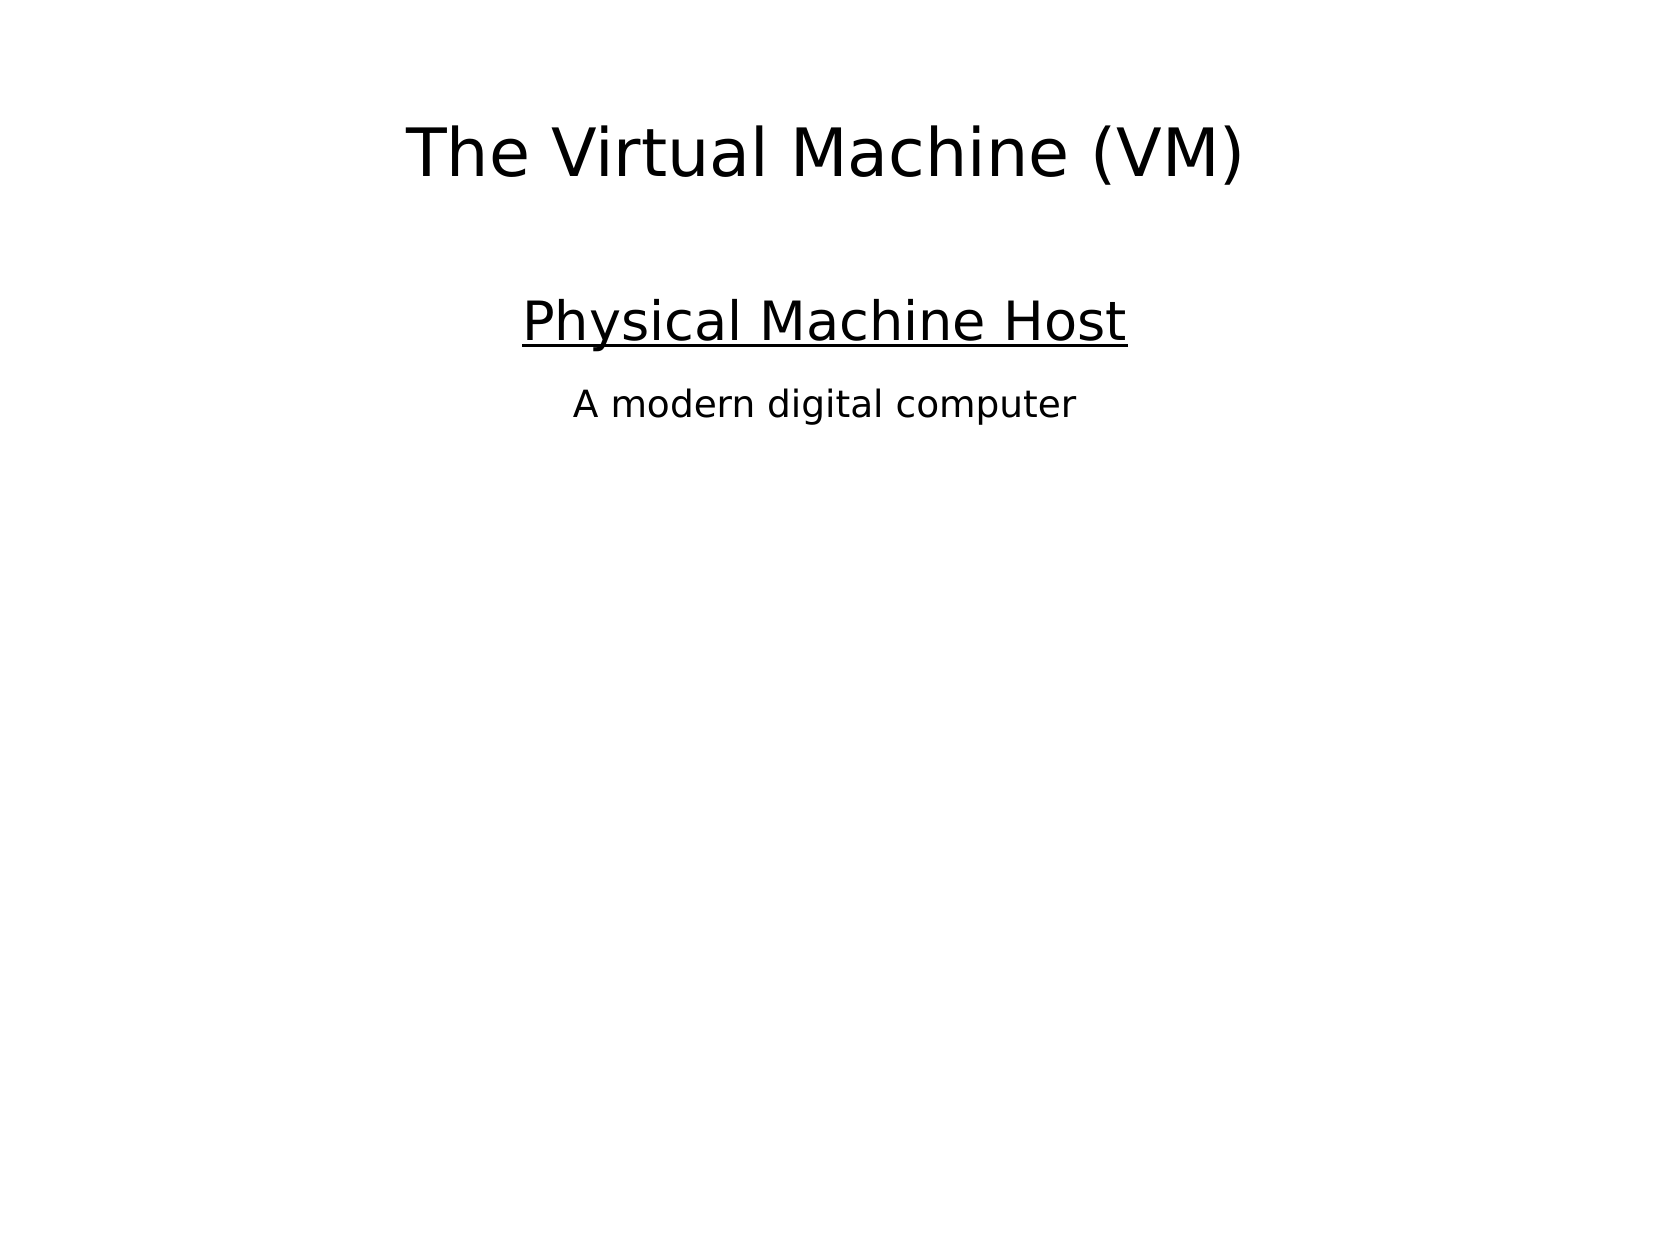

# The Virtual Machine (VM)
Physical Machine Host
A modern digital computer